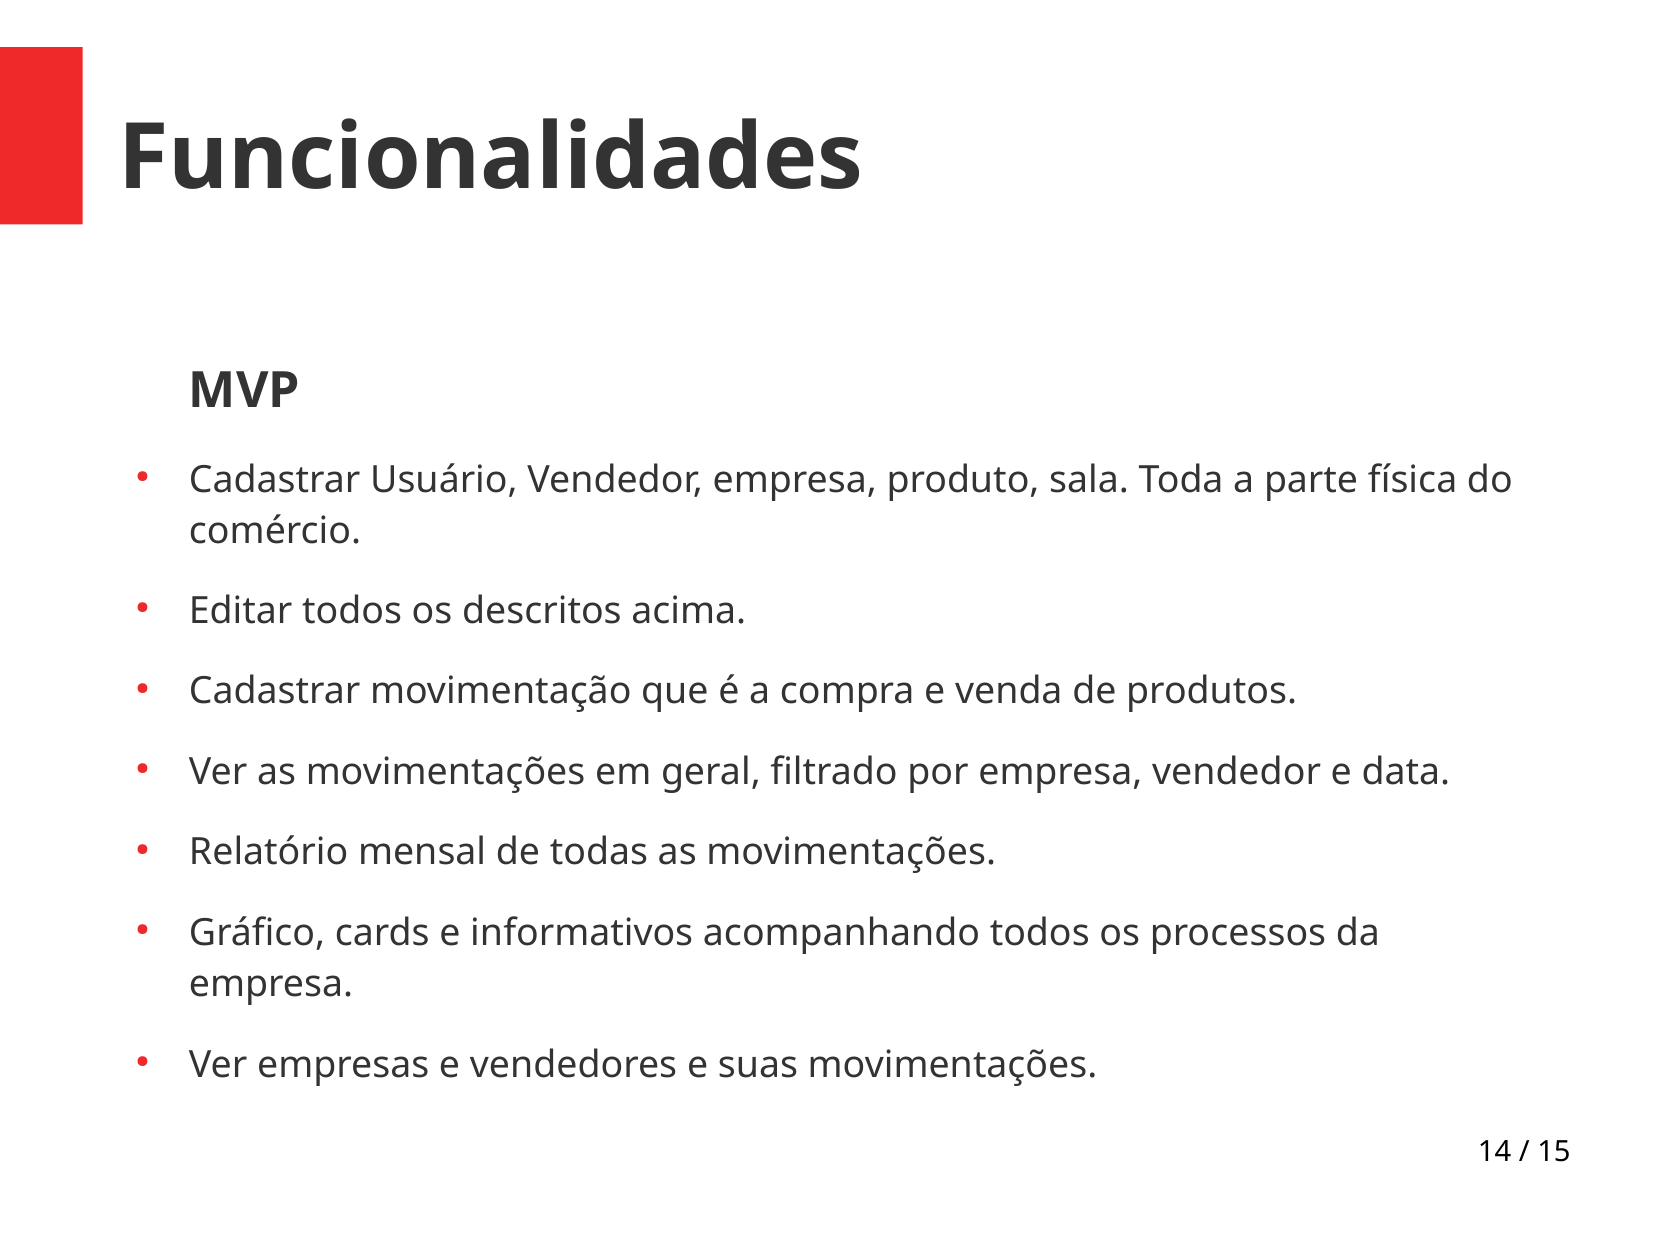

# Funcionalidades
MVP
Cadastrar Usuário, Vendedor, empresa, produto, sala. Toda a parte física do comércio.
Editar todos os descritos acima.
Cadastrar movimentação que é a compra e venda de produtos.
Ver as movimentações em geral, filtrado por empresa, vendedor e data.
Relatório mensal de todas as movimentações.
Gráfico, cards e informativos acompanhando todos os processos da empresa.
Ver empresas e vendedores e suas movimentações.
14